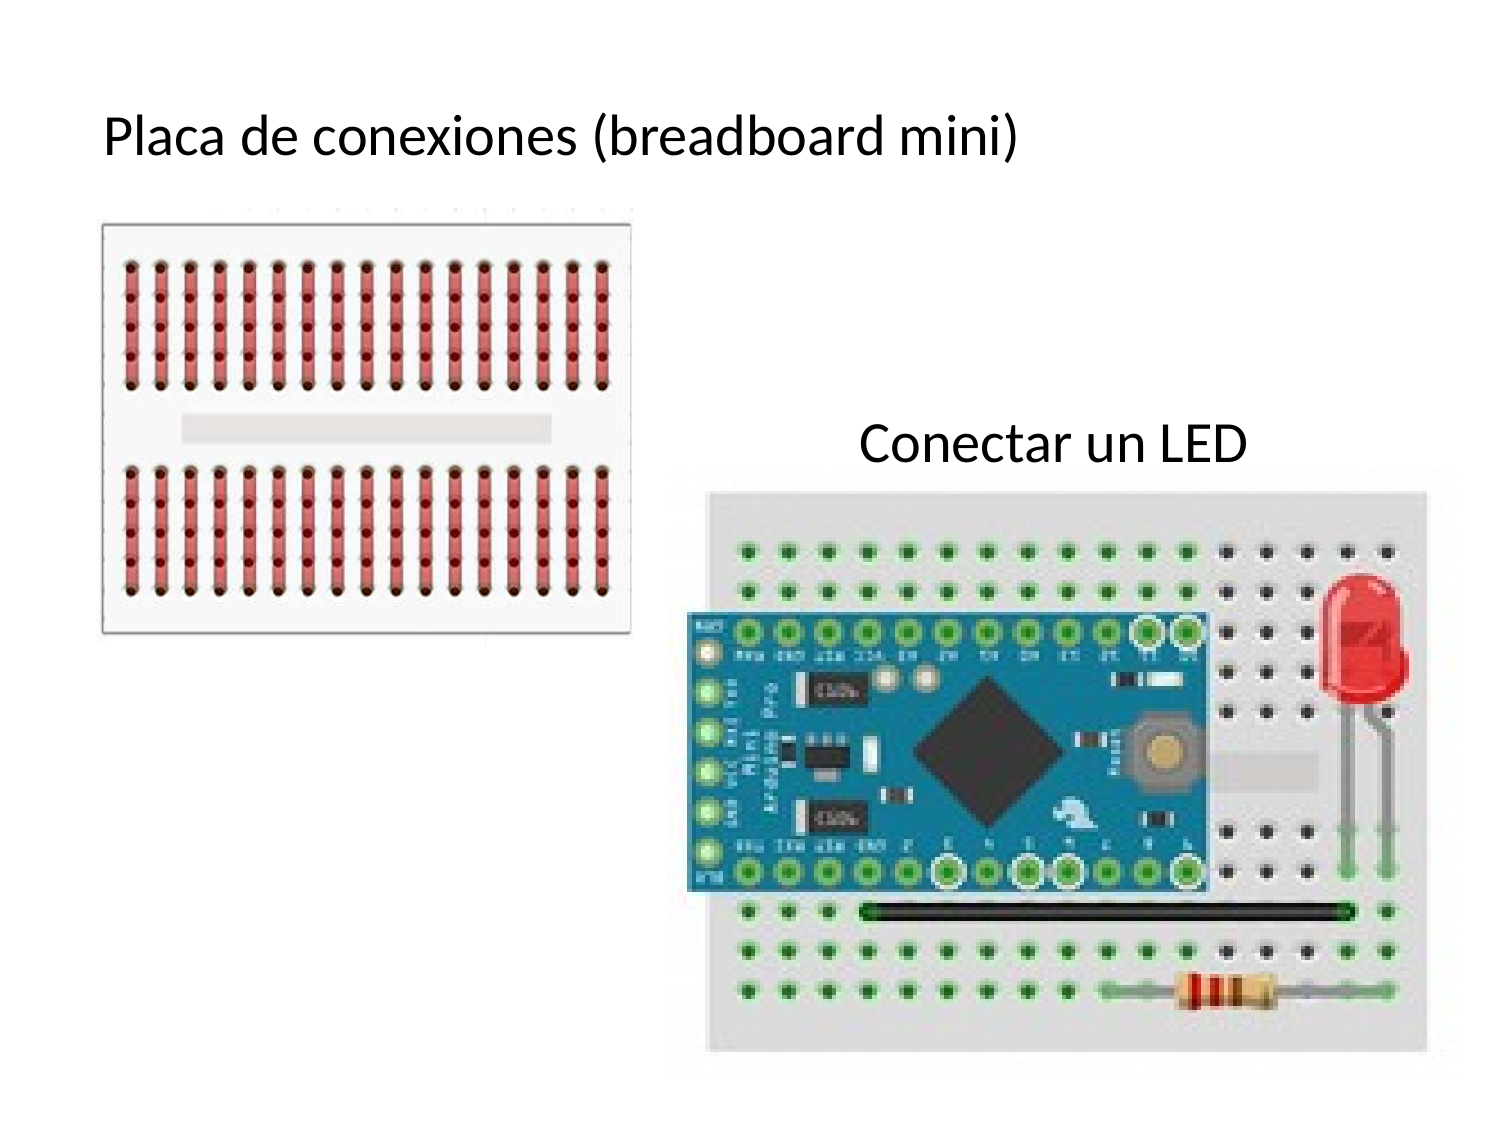

Placa de conexiones (breadboard mini)
Conectar un LED